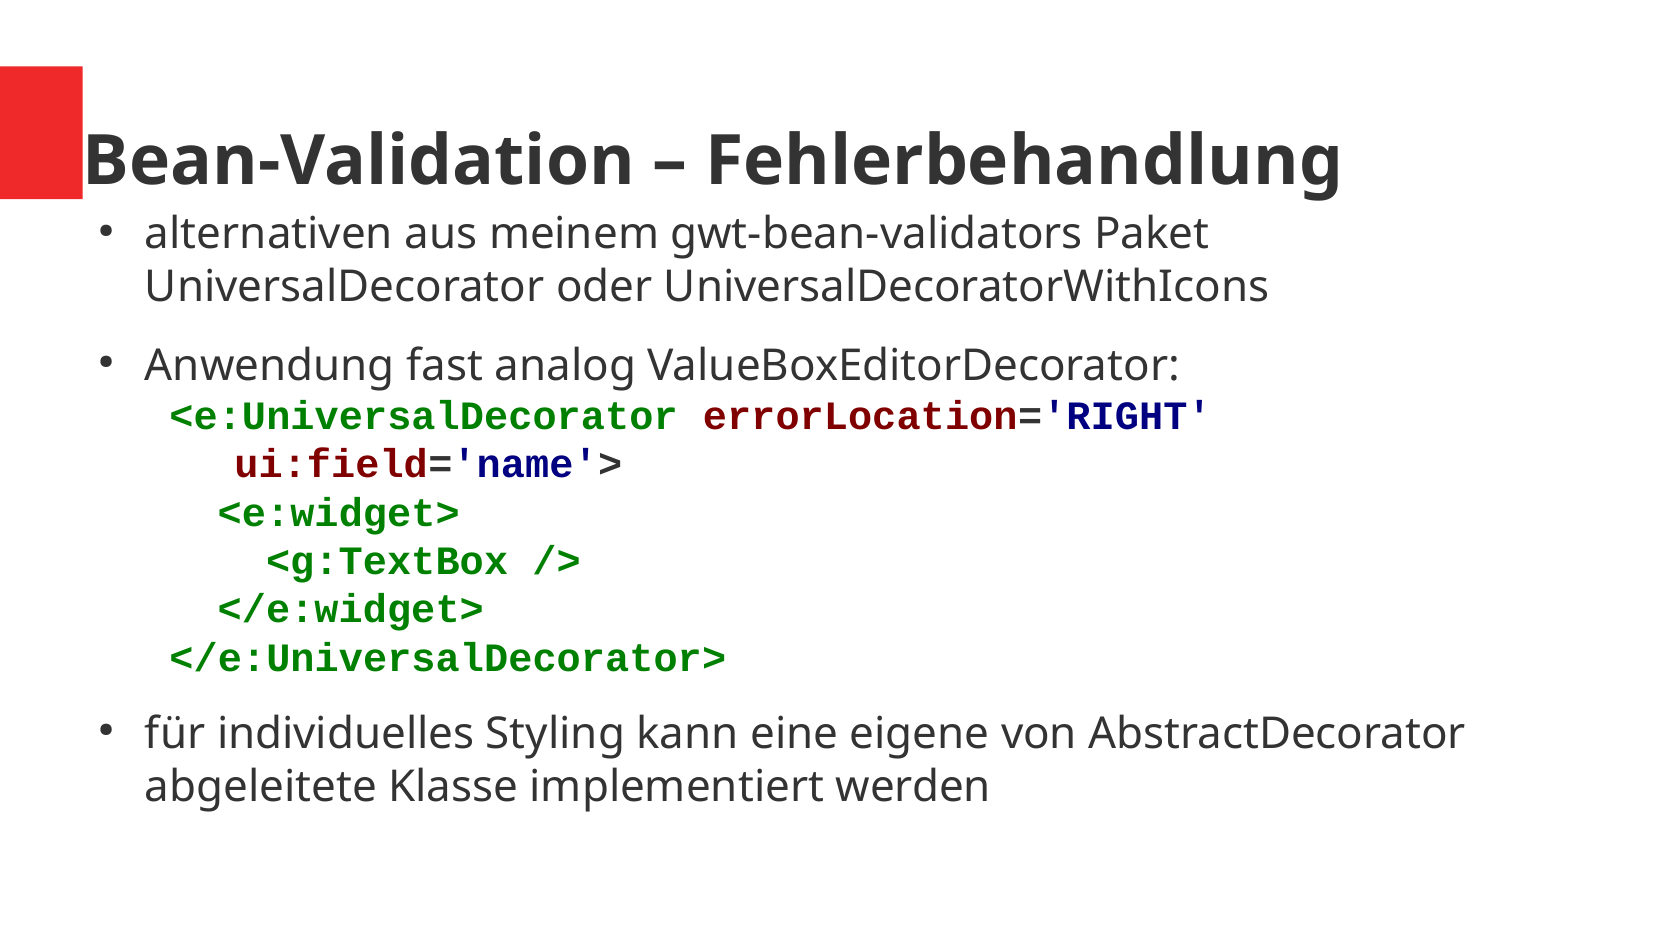

# Bean-Validation – Fehlerbehandlung
alternativen aus meinem gwt-bean-validators Paket UniversalDecorator oder UniversalDecoratorWithIcons
Anwendung fast analog ValueBoxEditorDecorator:
 <e:UniversalDecorator errorLocation='RIGHT'
	 ui:field='name'>
 <e:widget>
 <g:TextBox />
 </e:widget>
 </e:UniversalDecorator>
für individuelles Styling kann eine eigene von AbstractDecorator abgeleitete Klasse implementiert werden